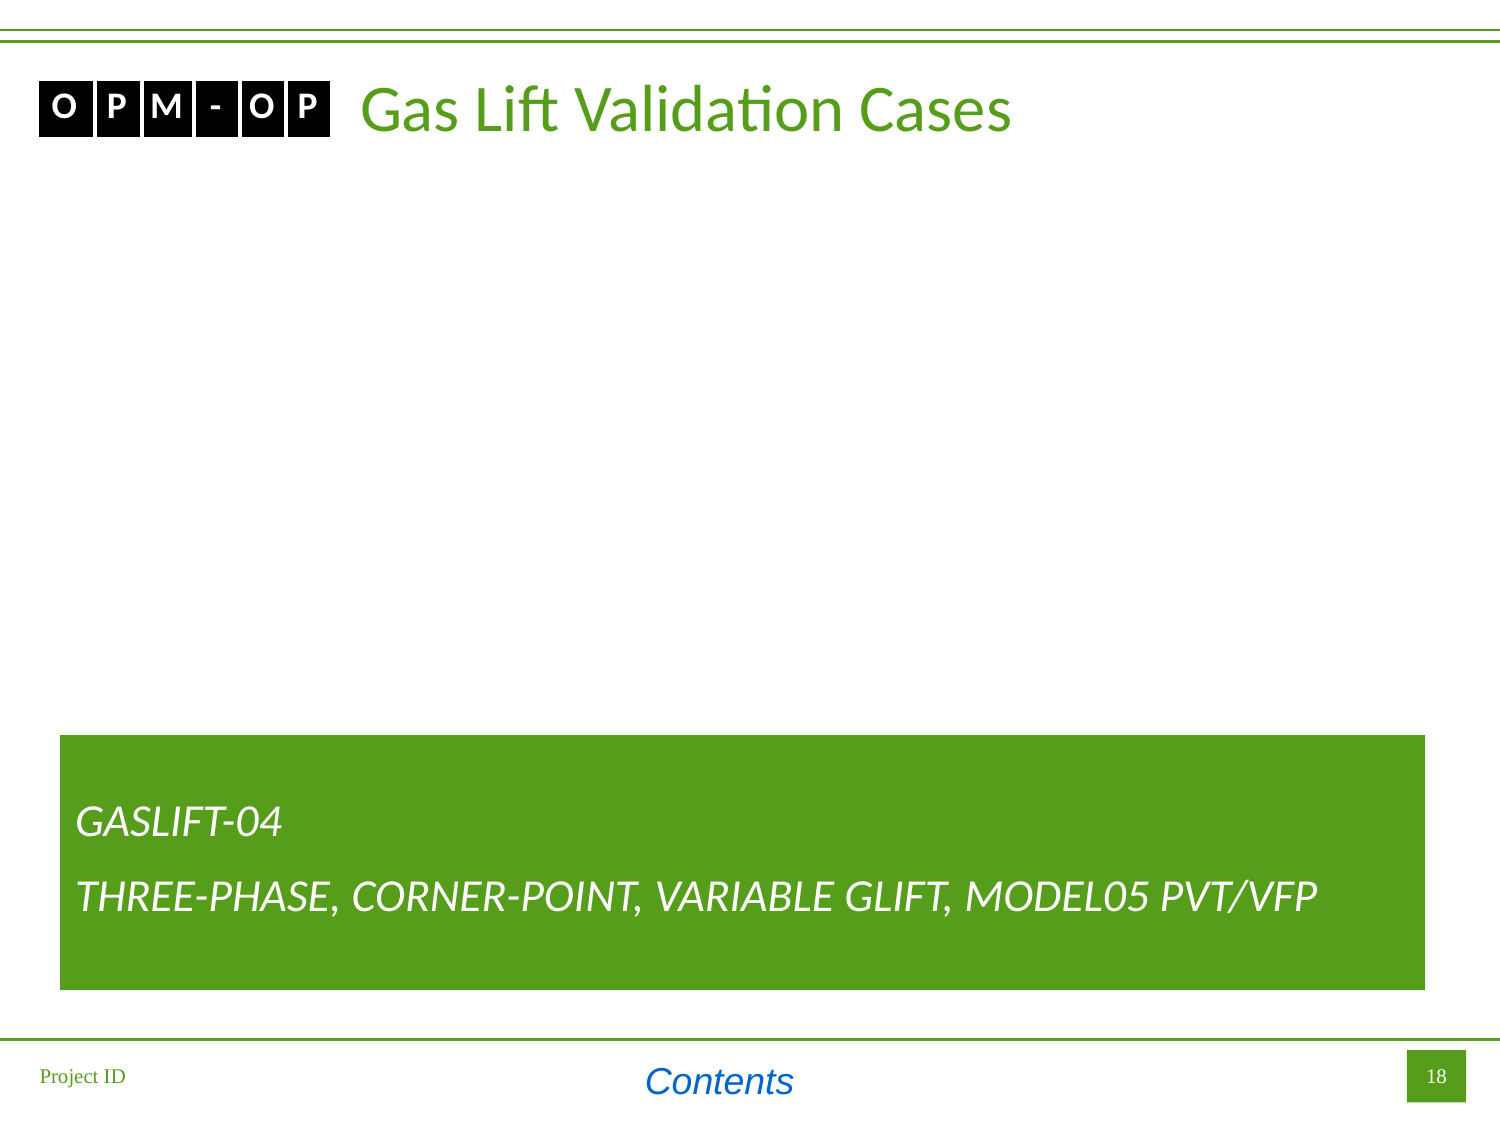

# Gas Lift Validation Cases
GASLIFT-04
Three-Phase, Corner-Point, variable GLIFT, MODEL05 PVT/VFP
Project ID
18